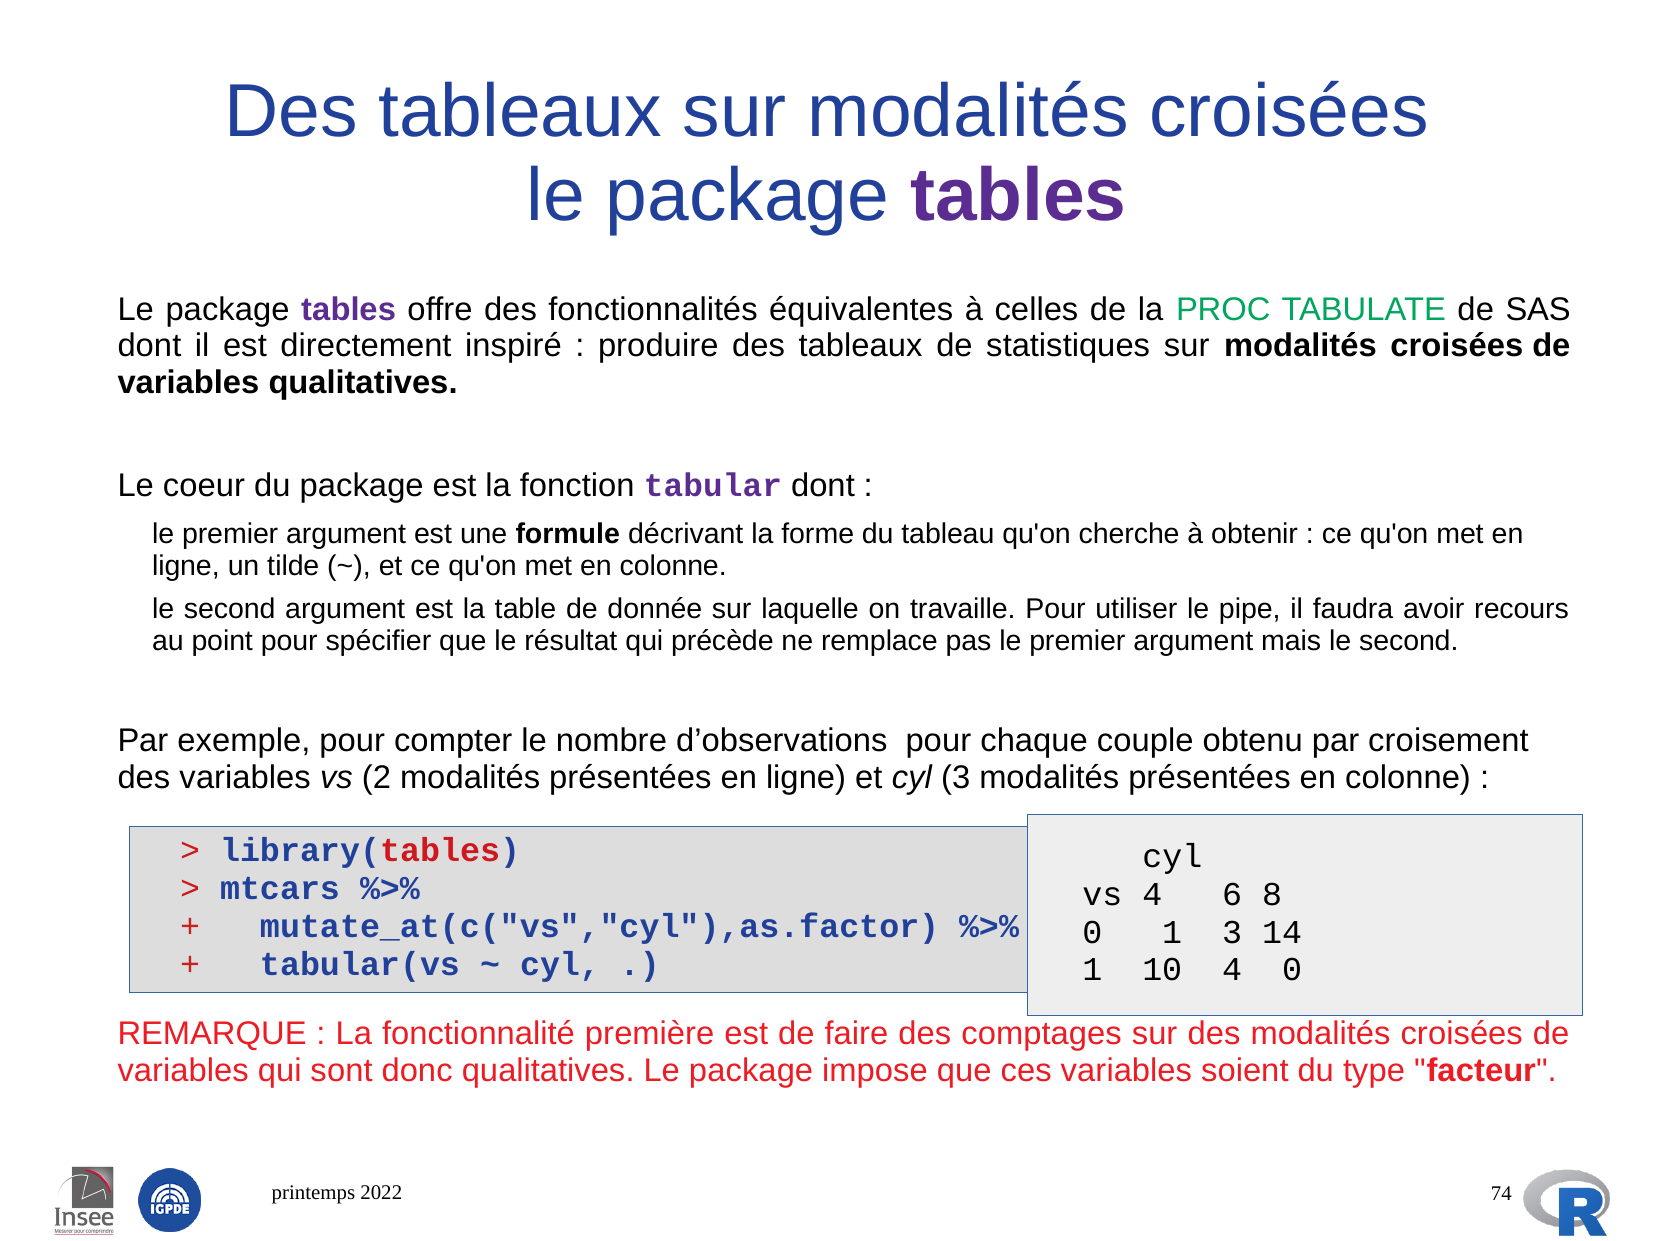

# Des tableaux sur modalités croisées le package tables
Le package tables offre des fonctionnalités équivalentes à celles de la PROC TABULATE de SAS dont il est directement inspiré : produire des tableaux de statistiques sur modalités croisées de variables qualitatives.
Le coeur du package est la fonction tabular dont :
le premier argument est une formule décrivant la forme du tableau qu'on cherche à obtenir : ce qu'on met en ligne, un tilde (~), et ce qu'on met en colonne.
le second argument est la table de donnée sur laquelle on travaille. Pour utiliser le pipe, il faudra avoir recours au point pour spécifier que le résultat qui précède ne remplace pas le premier argument mais le second.
Par exemple, pour compter le nombre d’observations pour chaque couple obtenu par croisement des variables vs (2 modalités présentées en ligne) et cyl (3 modalités présentées en colonne) :
REMARQUE : La fonctionnalité première est de faire des comptages sur des modalités croisées de variables qui sont donc qualitatives. Le package impose que ces variables soient du type "facteur".
 cyl
 vs 4 6 8
 0 1 3 14
 1 10 4 0
> library(tables)
> mtcars %>%
+ mutate_at(c("vs","cyl"),as.factor) %>%
+ tabular(vs ~ cyl, .)
printemps 2022
74